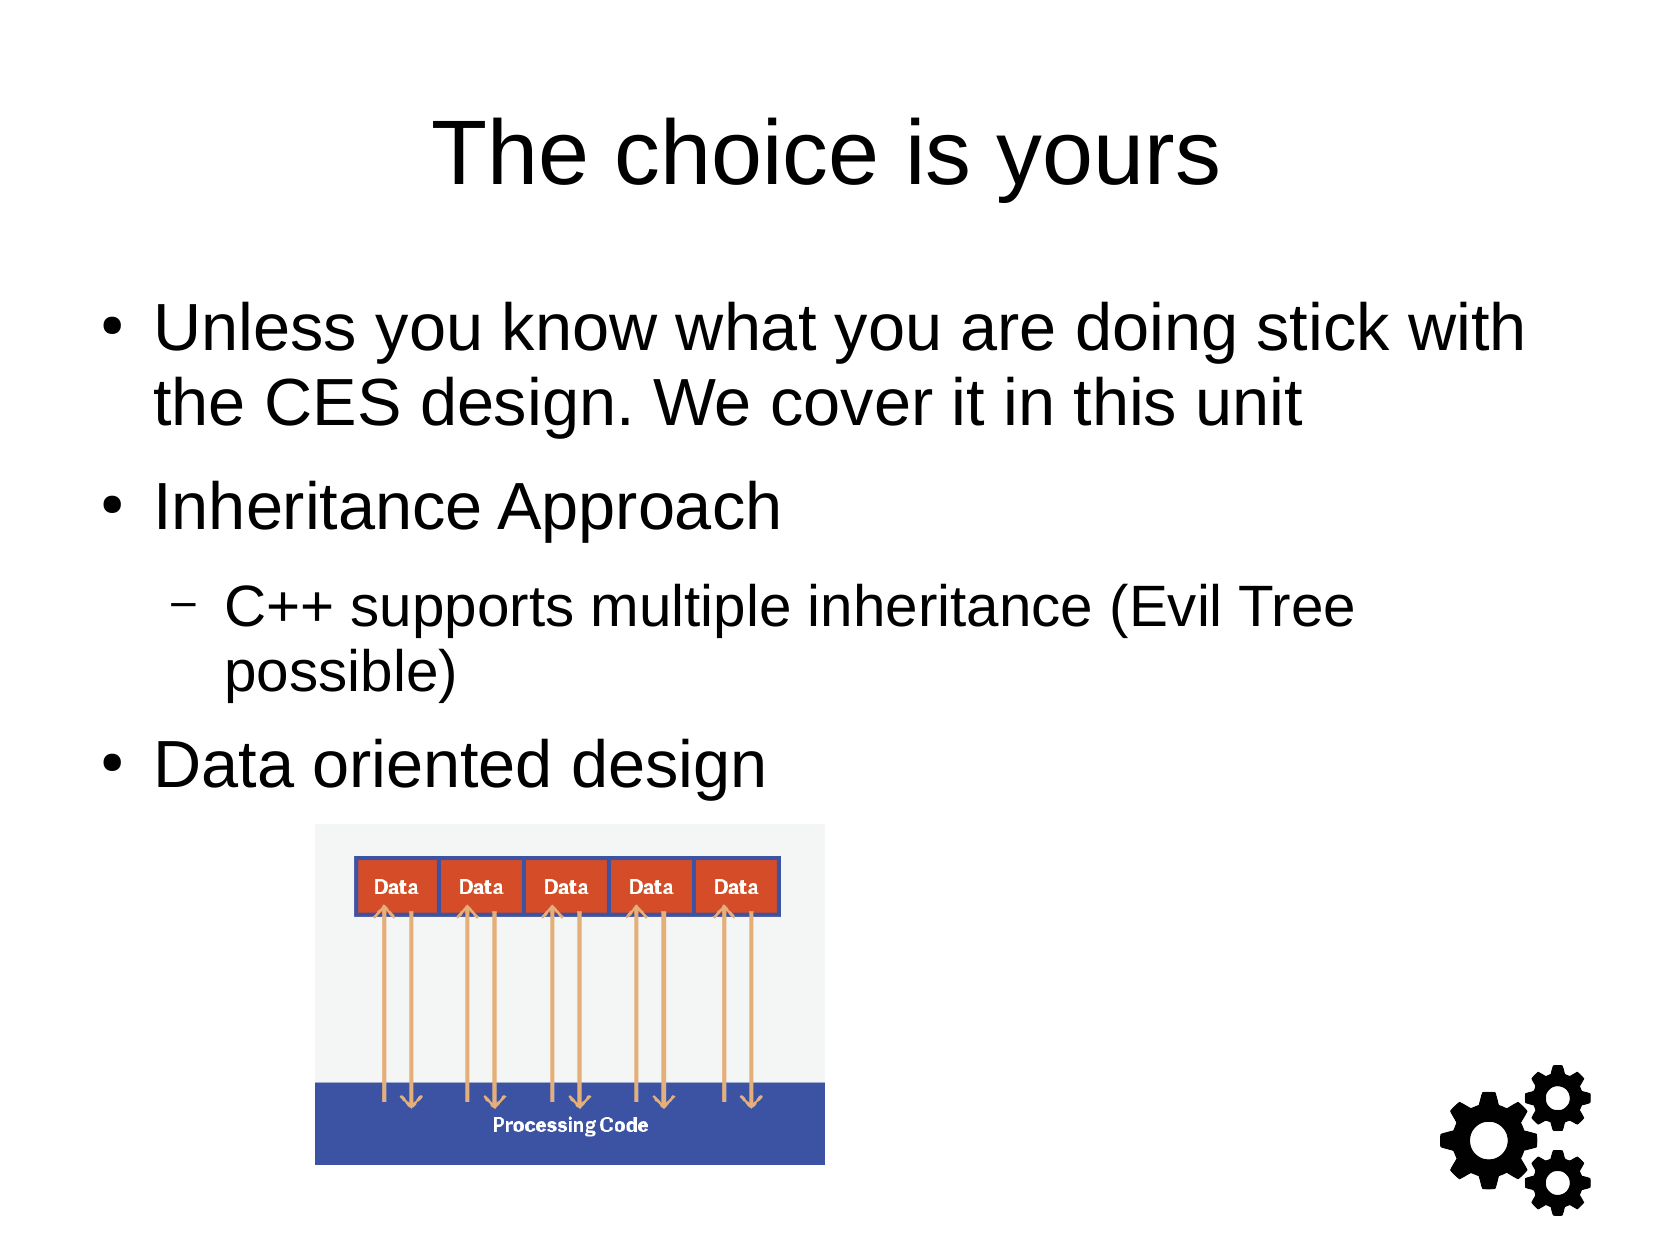

# The choice is yours
Unless you know what you are doing stick with the CES design. We cover it in this unit
Inheritance Approach
C++ supports multiple inheritance (Evil Tree possible)
Data oriented design